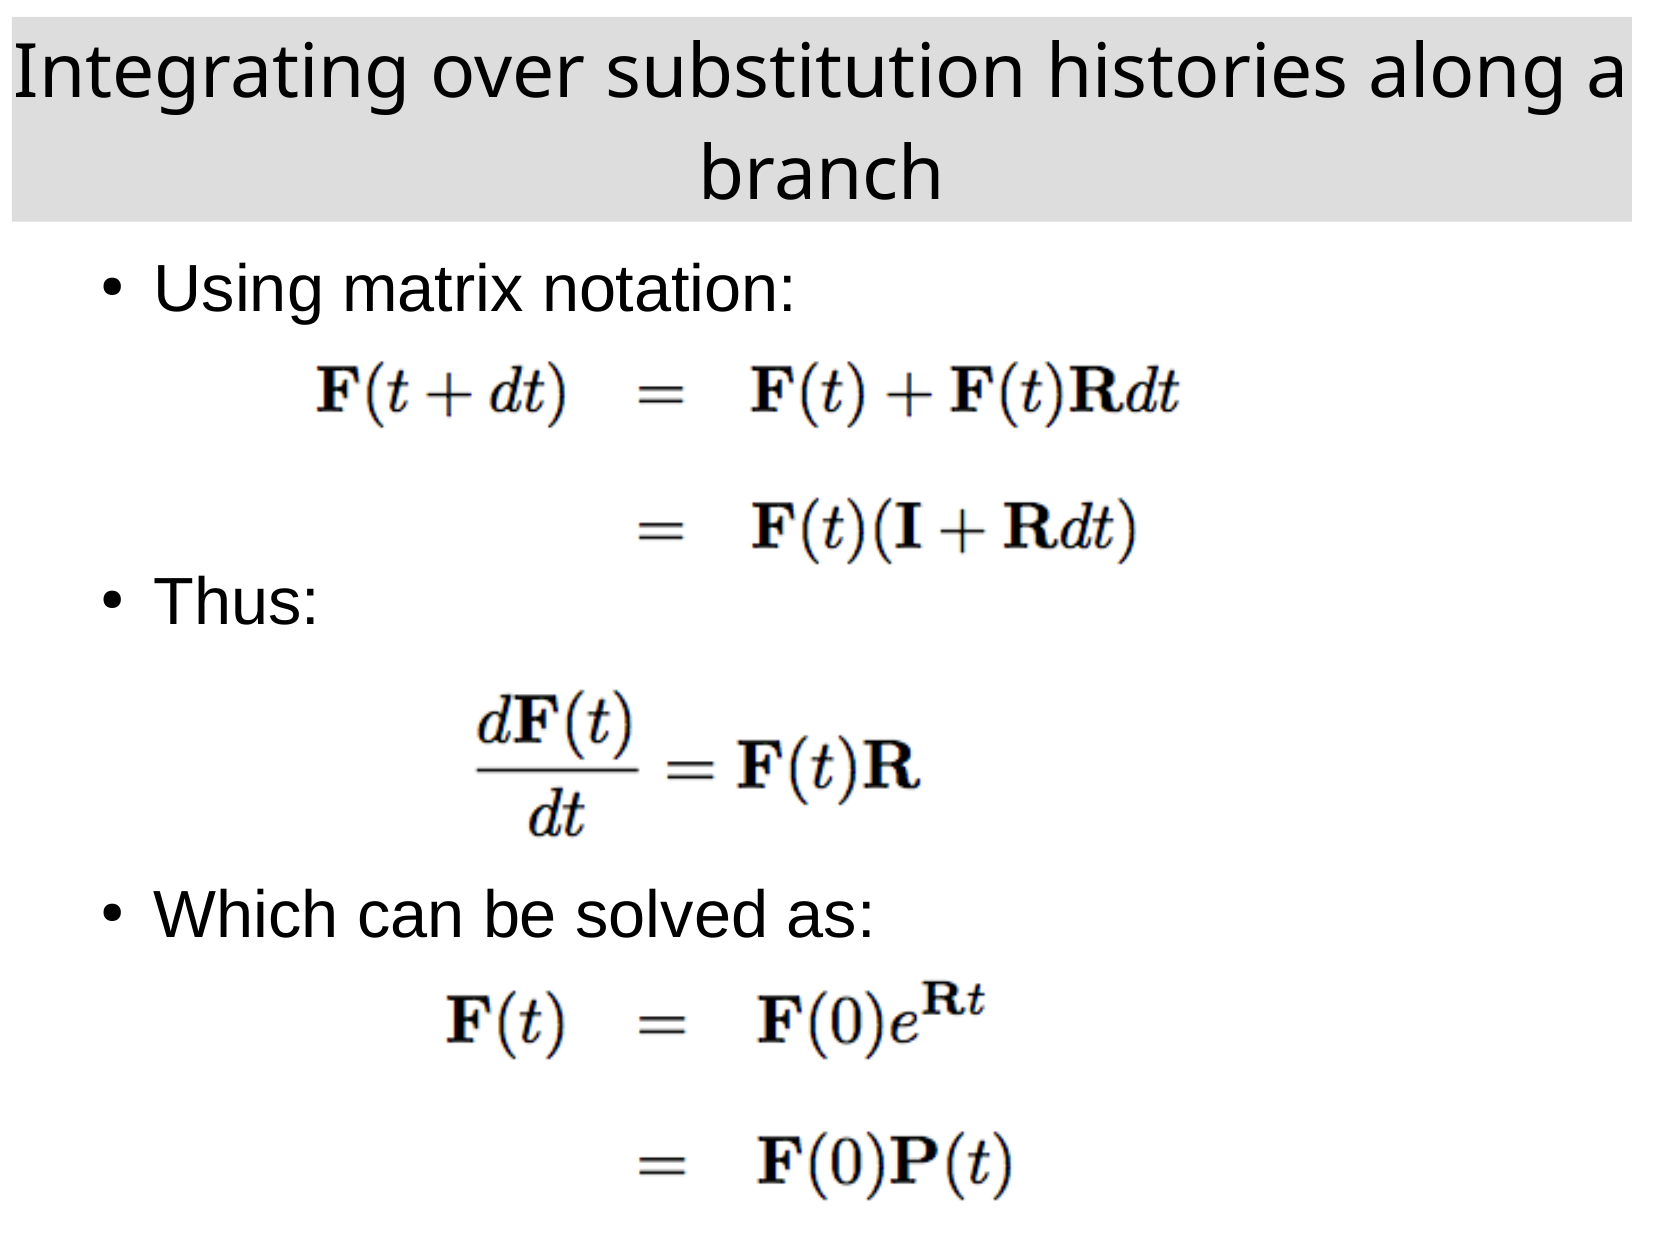

Integrating over substitution histories along a branch
# Using matrix notation:
Thus:
Which can be solved as: